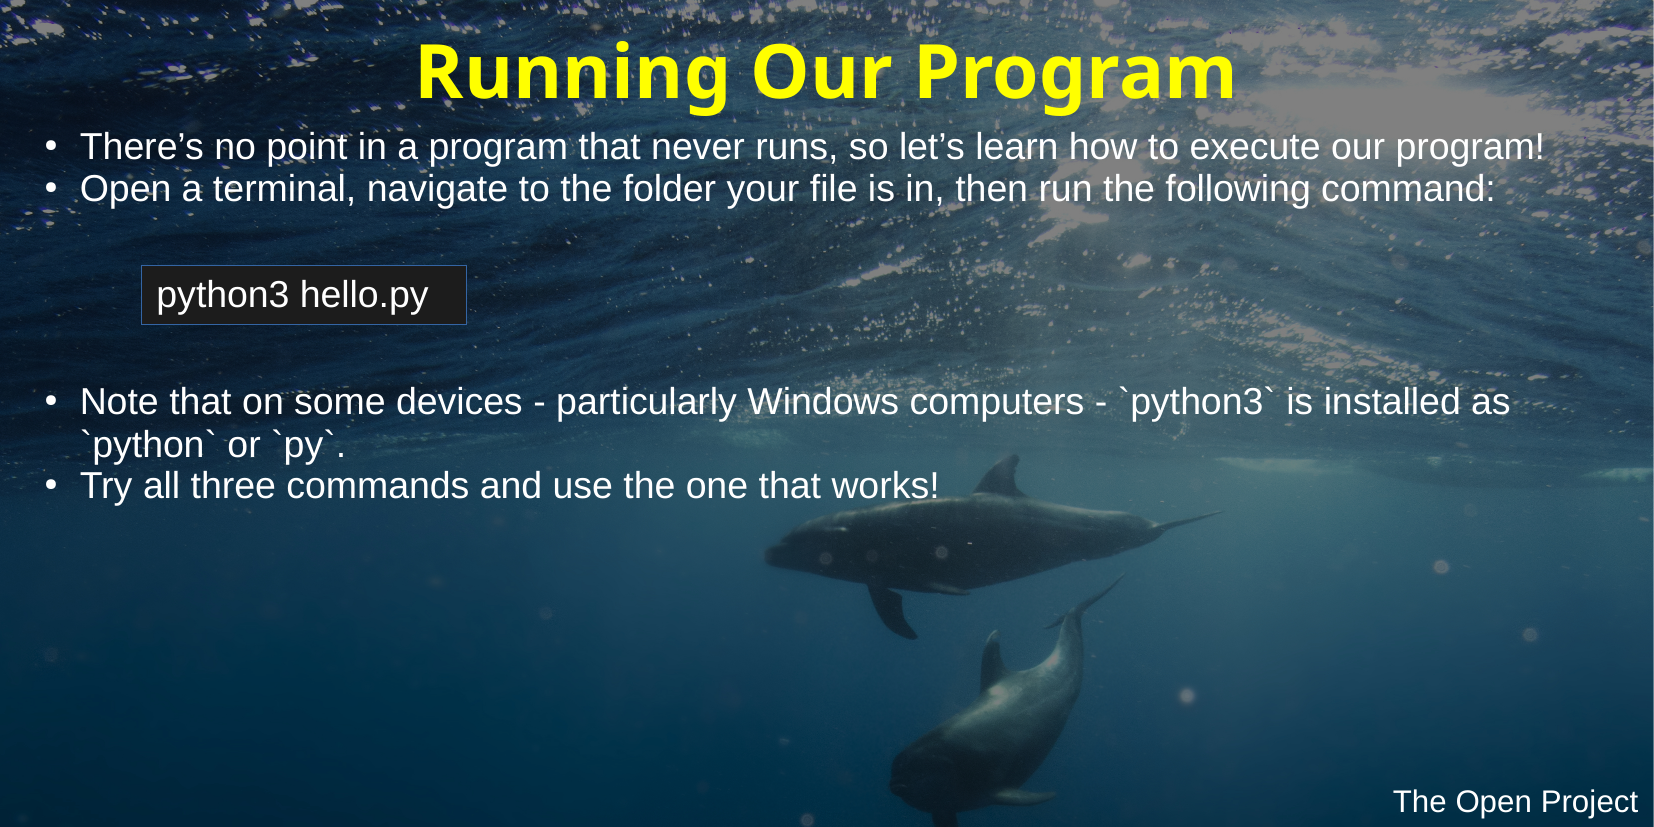

# Running Our Program
There’s no point in a program that never runs, so let’s learn how to execute our program!
Open a terminal, navigate to the folder your file is in, then run the following command:
python3 hello.py
Note that on some devices - particularly Windows computers - `python3` is installed as `python` or `py`.
Try all three commands and use the one that works!
The Open Project